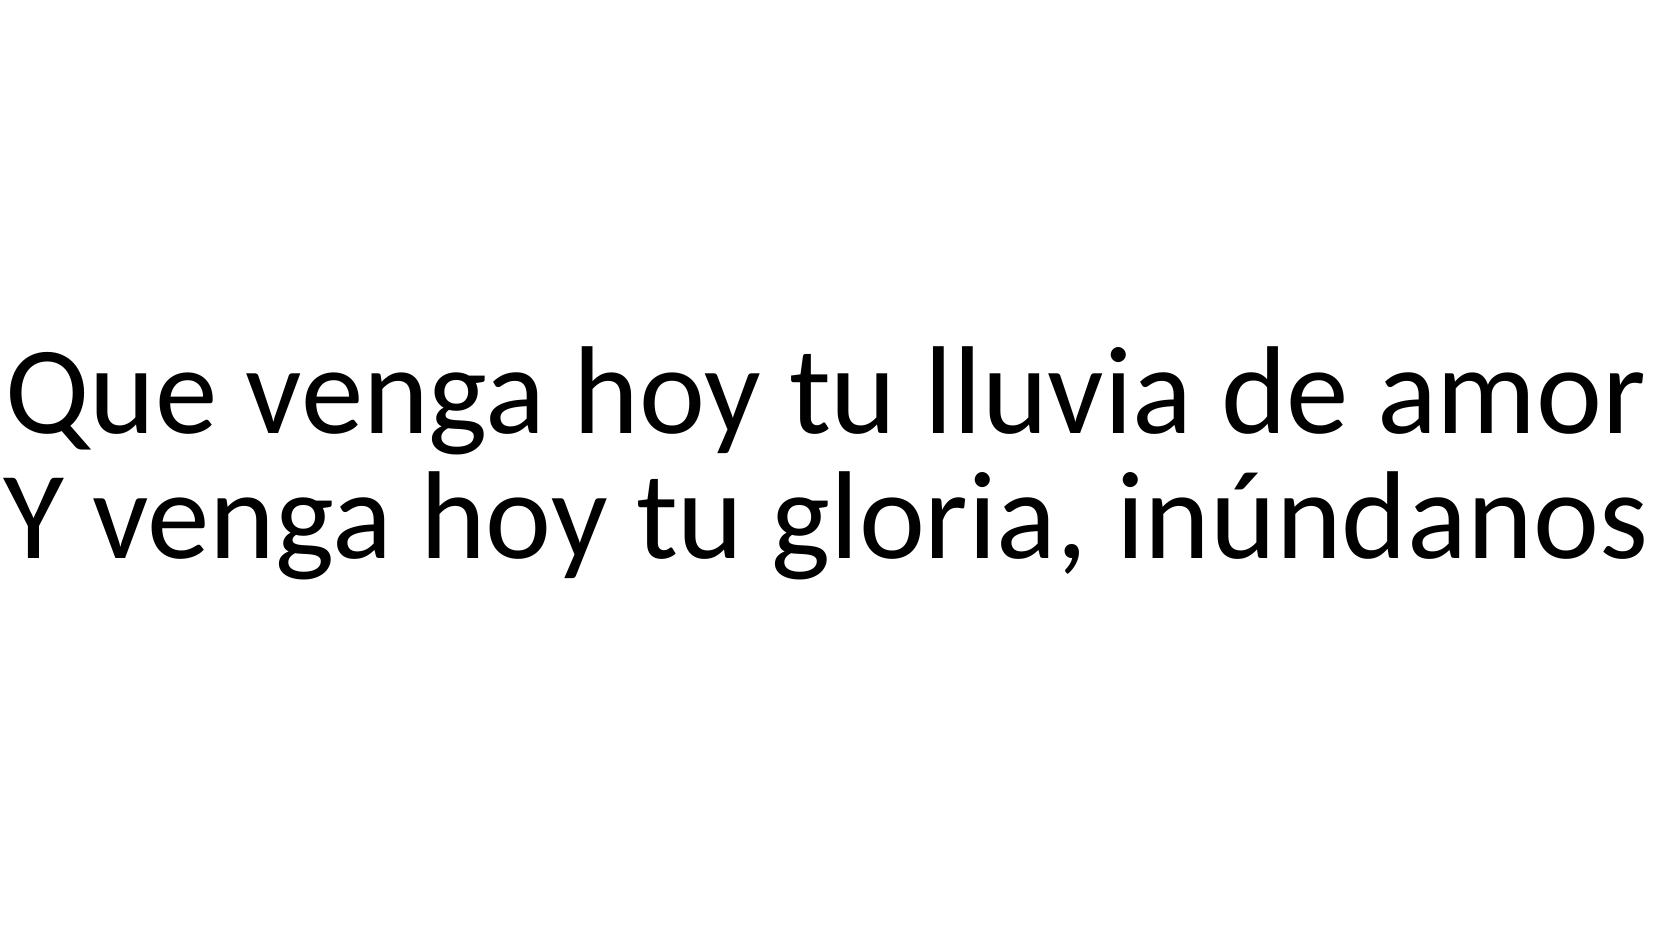

# Que venga hoy tu lluvia de amor Y venga hoy tu gloria, inúndanos